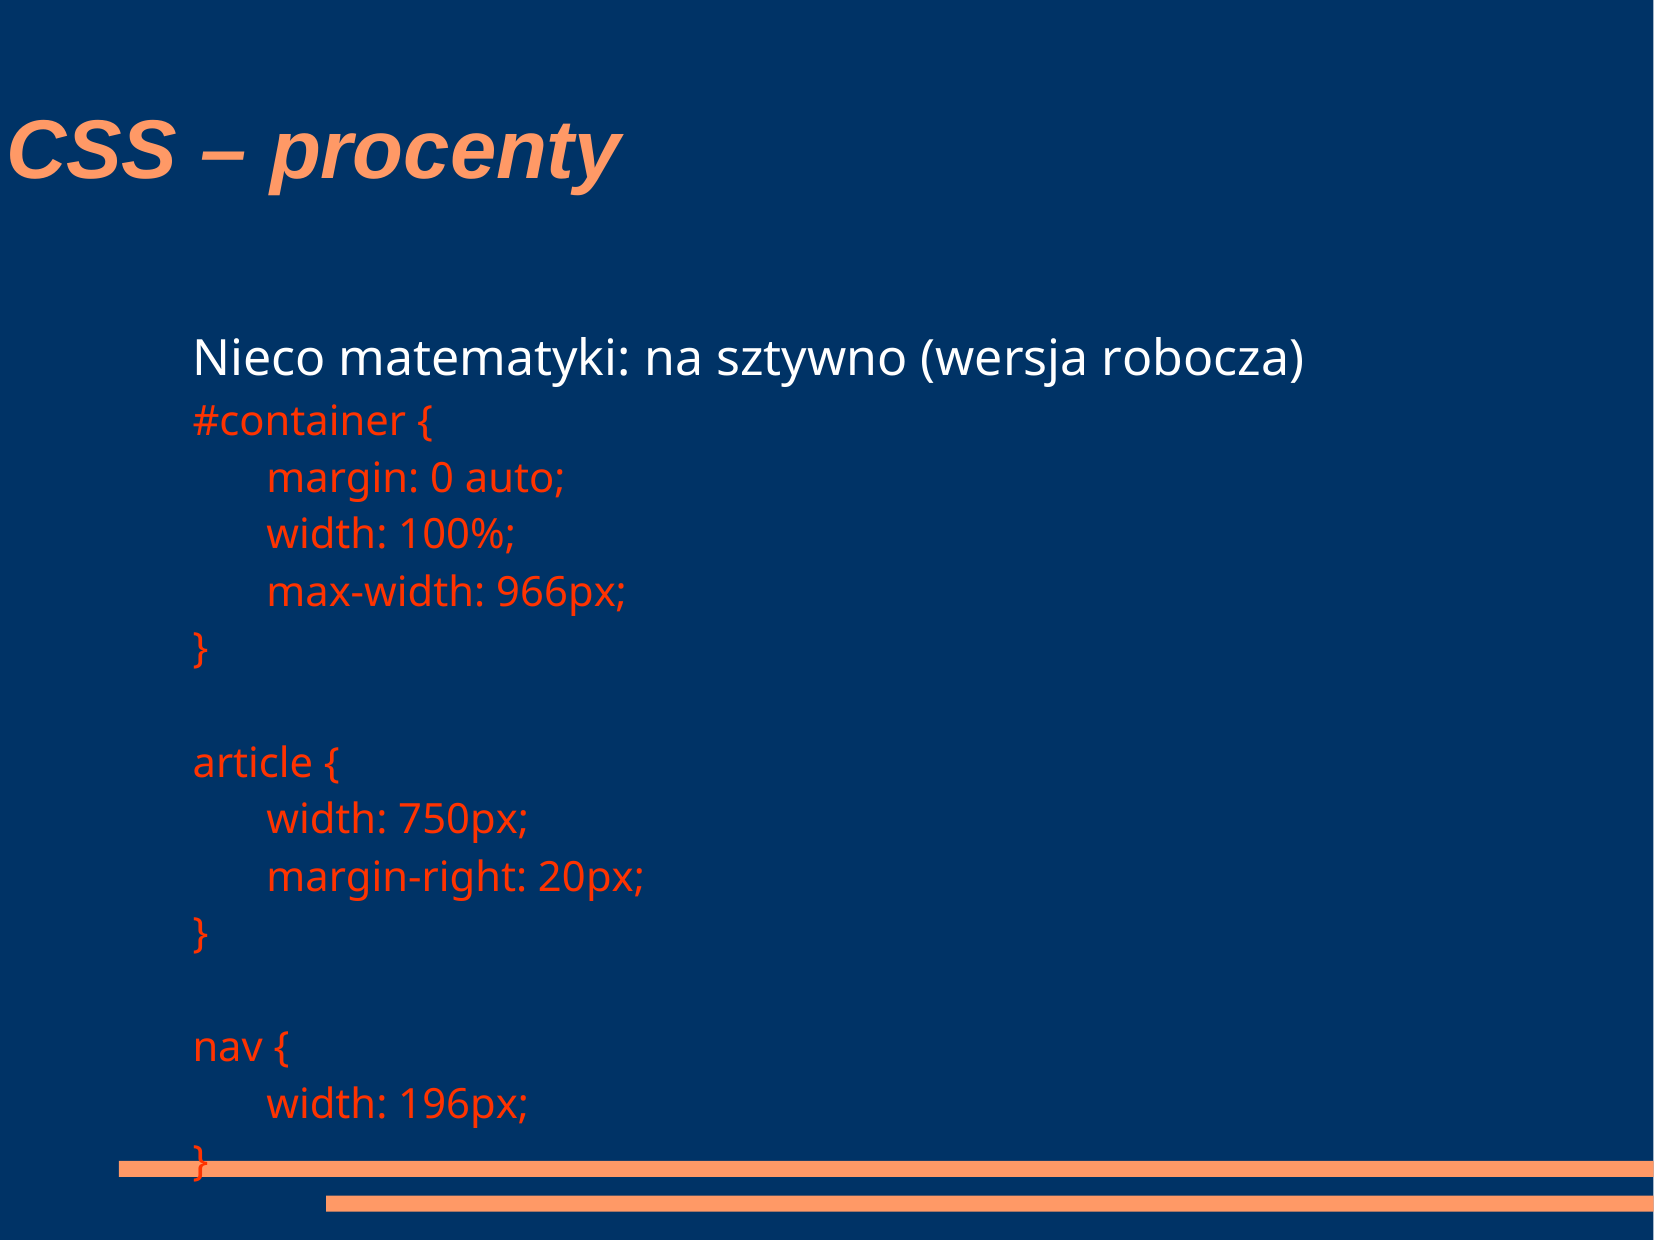

# CSS – procenty
Nieco matematyki: na sztywno (wersja robocza)
#container {
	margin: 0 auto;
	width: 100%;
	max-width: 966px;
}
article {
	width: 750px;
	margin-right: 20px;
}
nav {
	width: 196px;
}